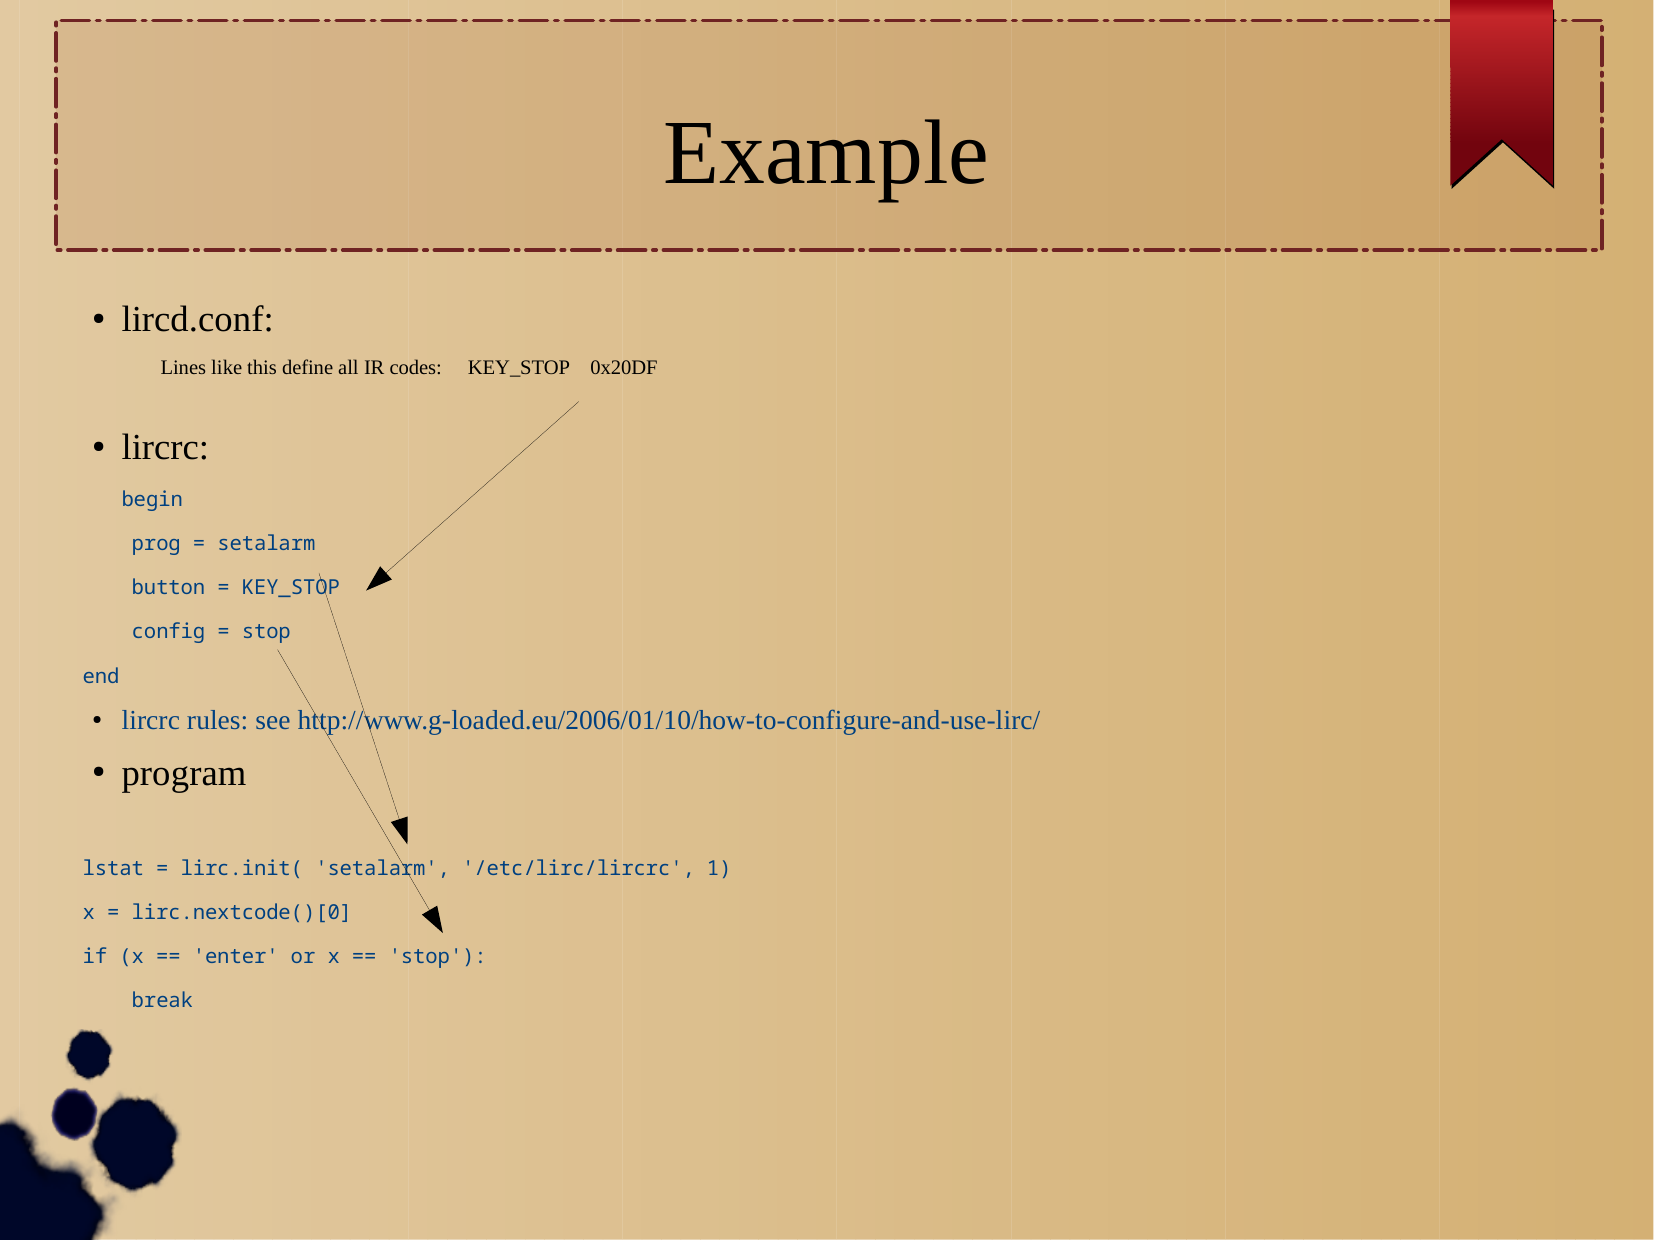

# Example
lircd.conf:
Lines like this define all IR codes: KEY_STOP 0x20DF
lircrc:
begin
 prog = setalarm
 button = KEY_STOP
 config = stop
end
lircrc rules: see http://www.g-loaded.eu/2006/01/10/how-to-configure-and-use-lirc/
program
lstat = lirc.init( 'setalarm', '/etc/lirc/lircrc', 1)
x = lirc.nextcode()[0]
if (x == 'enter' or x == 'stop'):
 break